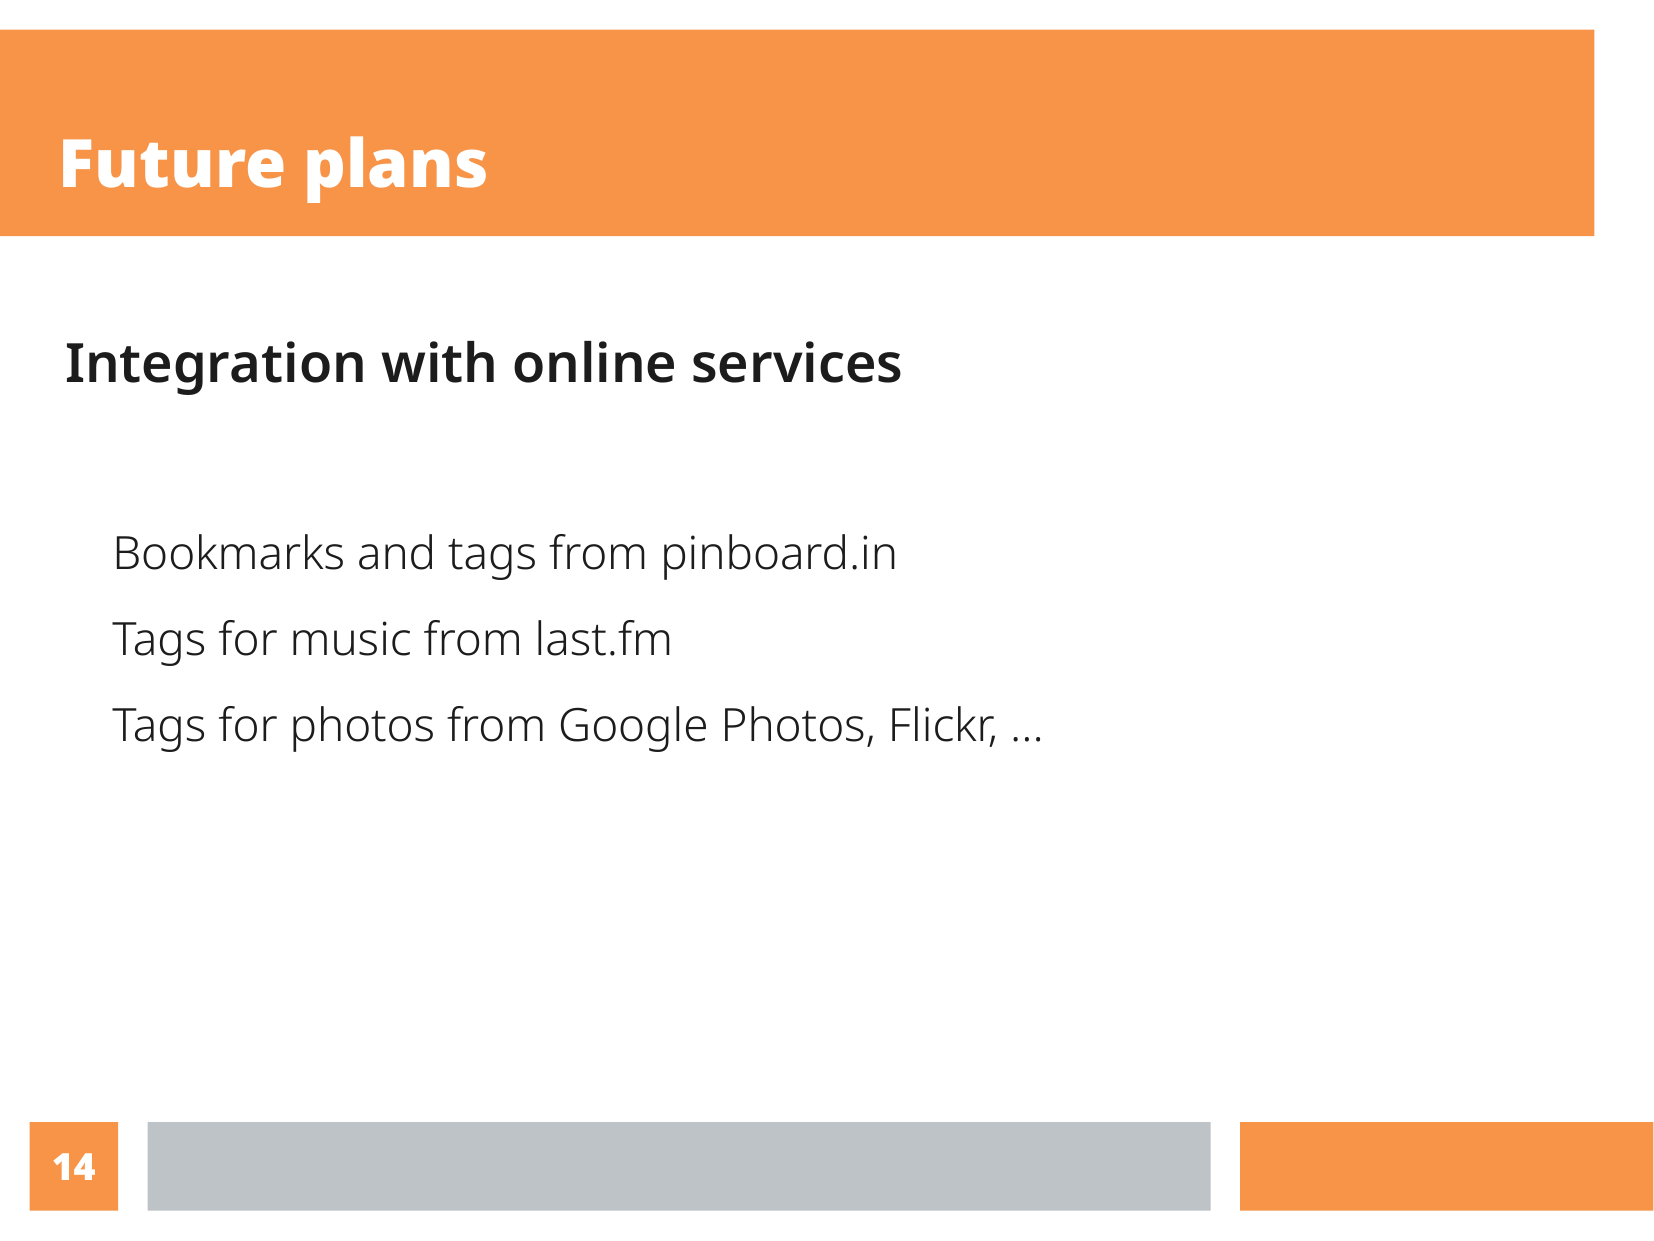

# Future plans
Integration with online services
Bookmarks and tags from pinboard.in
Tags for music from last.fm
Tags for photos from Google Photos, Flickr, ...
14